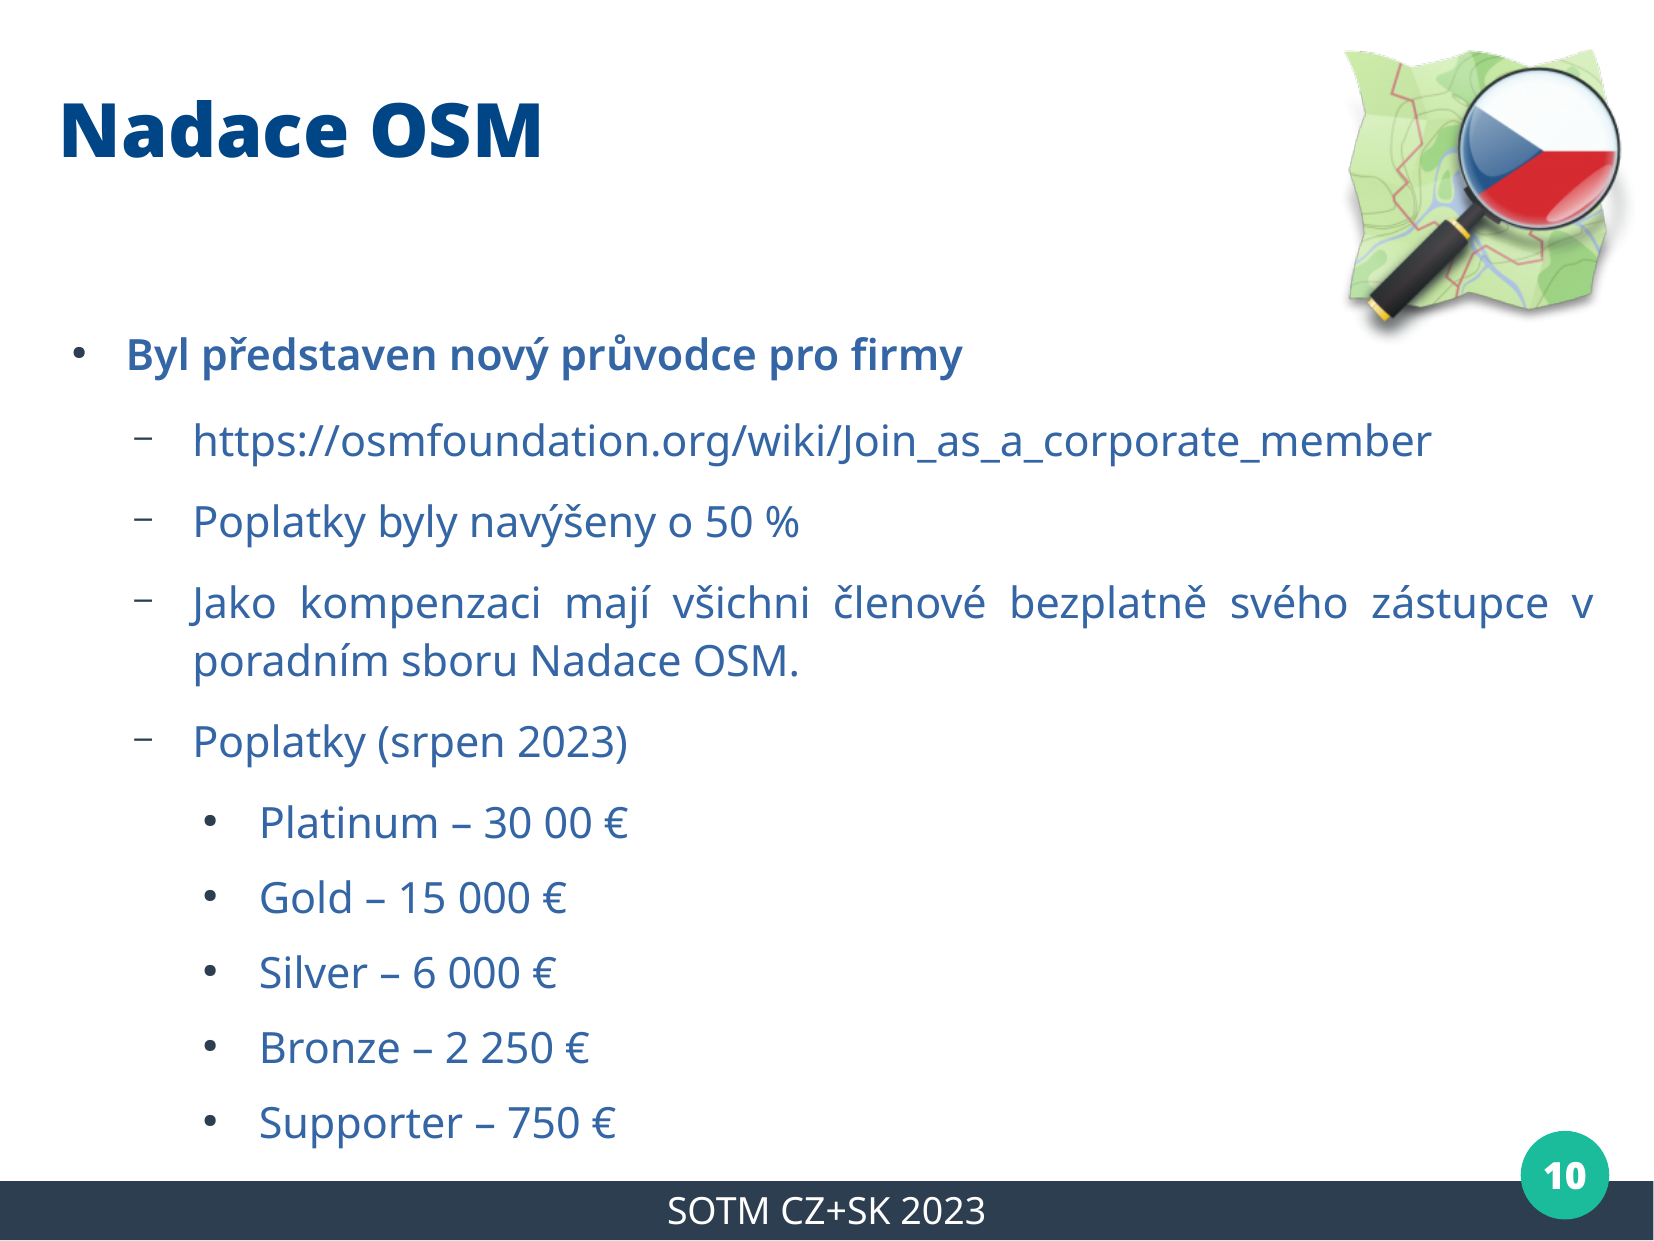

# Nadace OSM
Byl představen nový průvodce pro firmy
https://osmfoundation.org/wiki/Join_as_a_corporate_member
Poplatky byly navýšeny o 50 %
Jako kompenzaci mají všichni členové bezplatně svého zástupce v poradním sboru Nadace OSM.
Poplatky (srpen 2023)
Platinum – 30 00 €
Gold – 15 000 €
Silver – 6 000 €
Bronze – 2 250 €
Supporter – 750 €
10
SOTM CZ+SK 2023